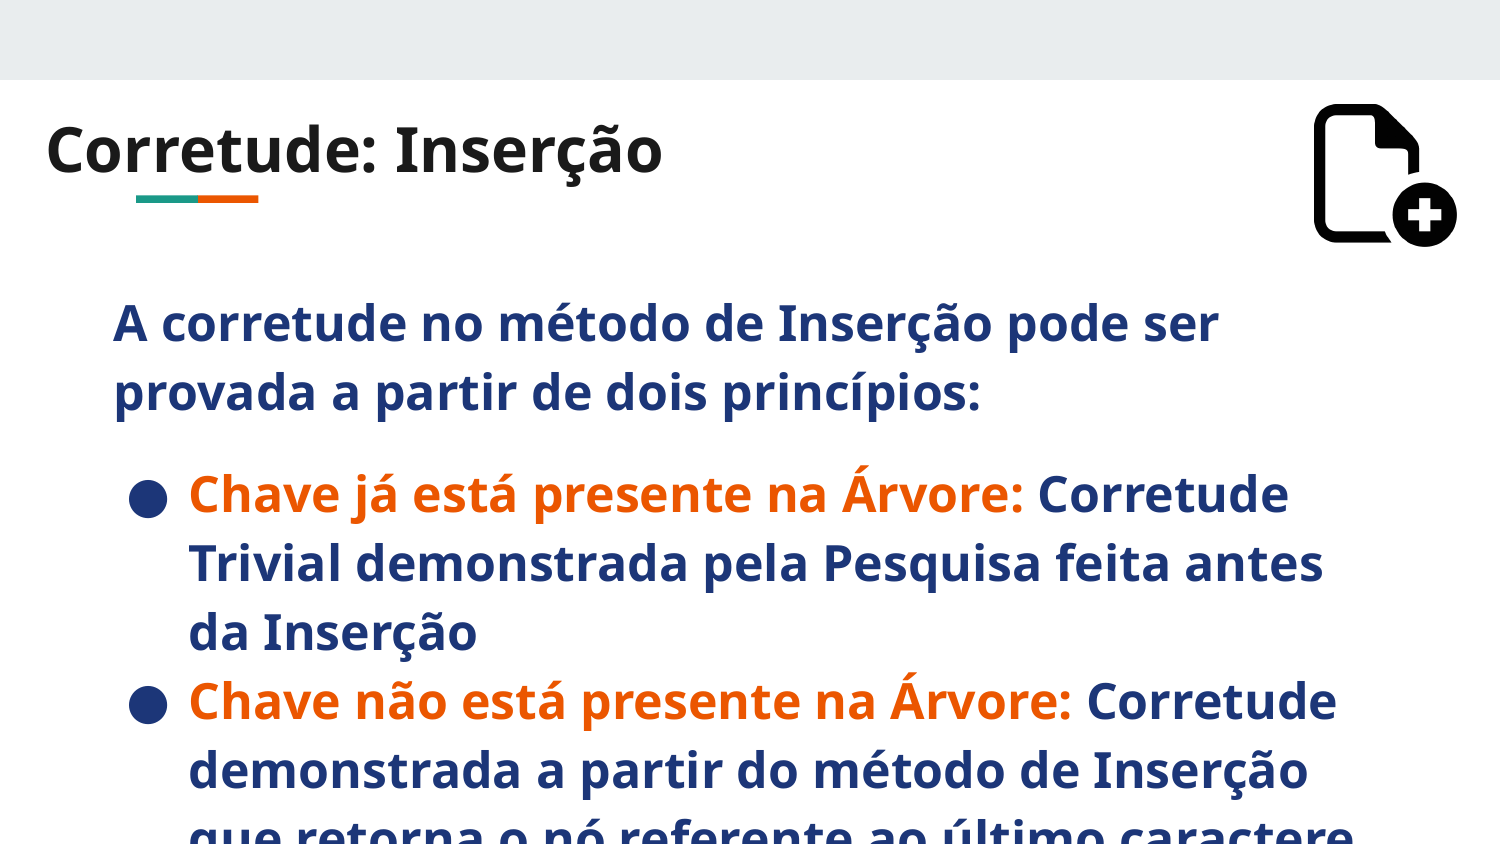

# Corretude: Inserção
A corretude no método de Inserção pode ser provada a partir de dois princípios:
Chave já está presente na Árvore: Corretude Trivial demonstrada pela Pesquisa feita antes da Inserção
Chave não está presente na Árvore: Corretude demonstrada a partir do método de Inserção que retorna o nó referente ao último caractere (Indução)